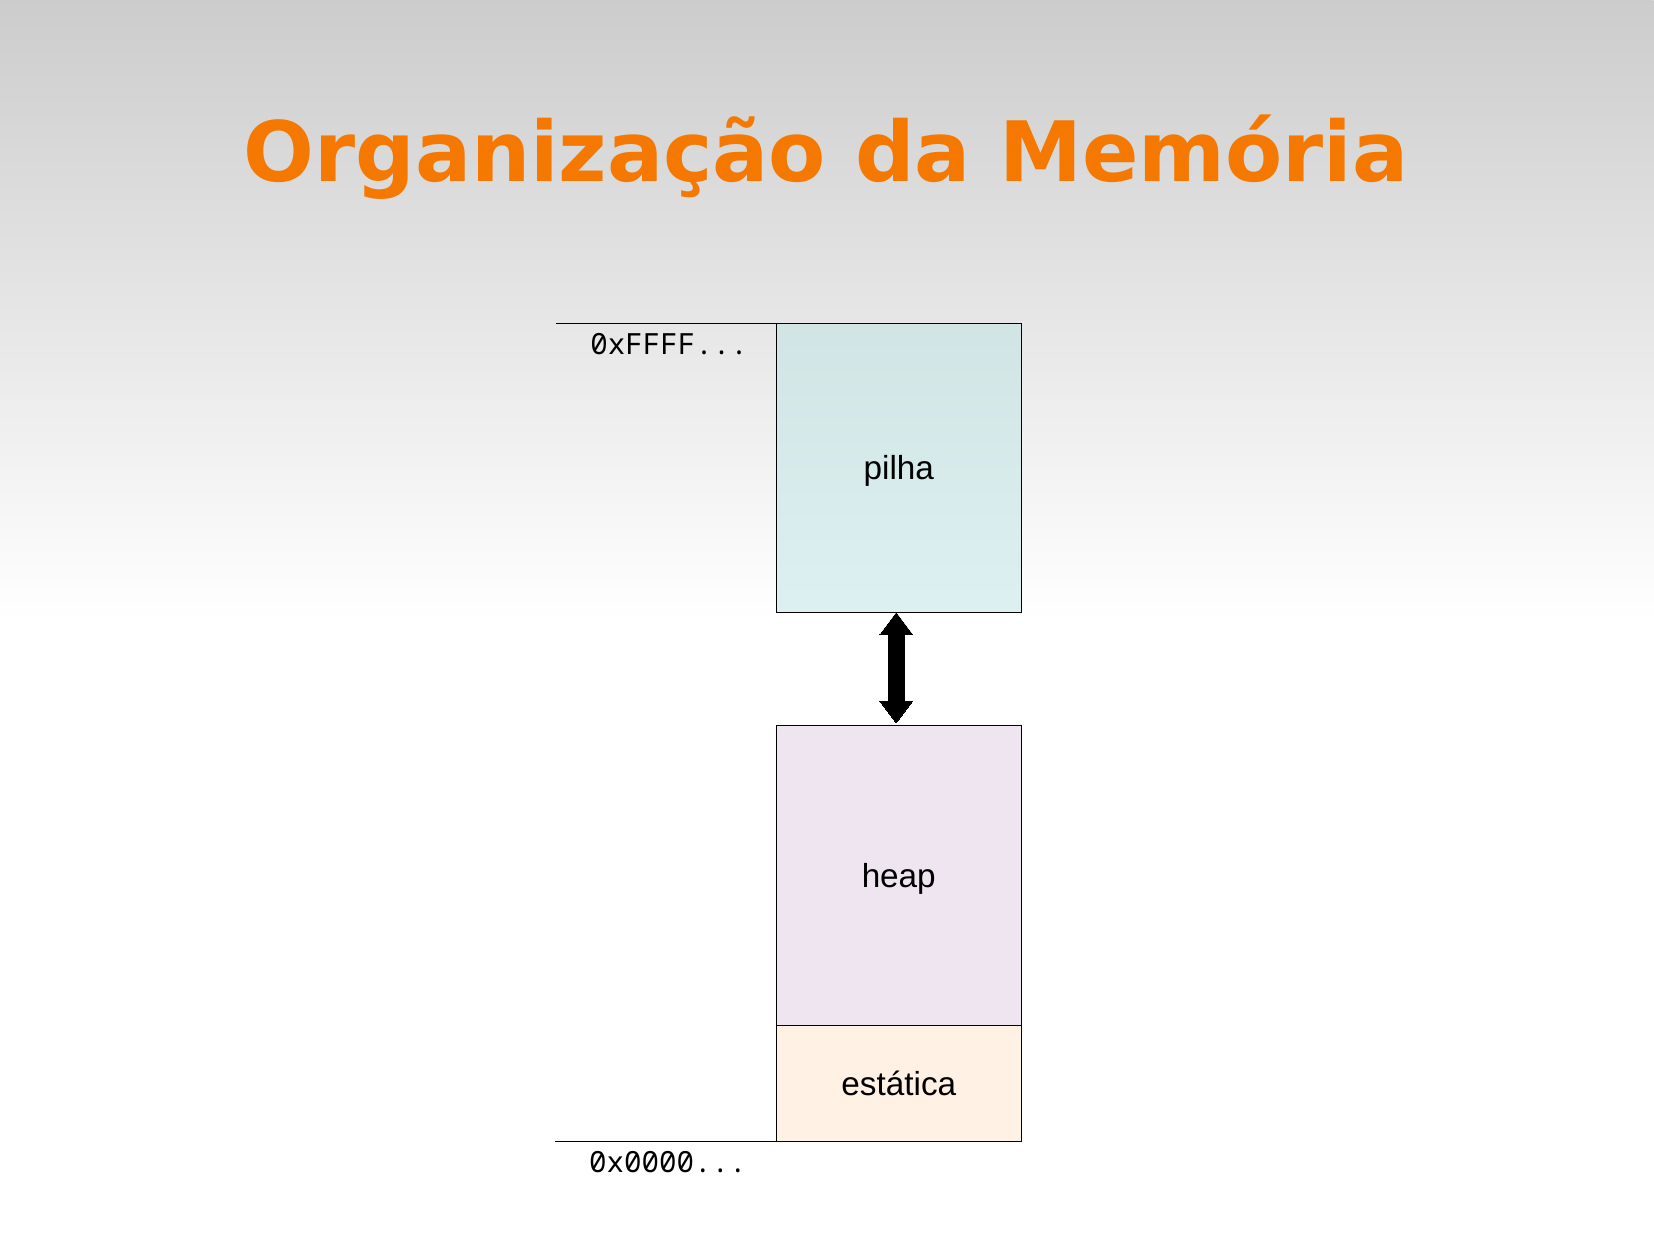

# Organização da Memória
pilha
0xFFFF...
heap
estática
0x0000...